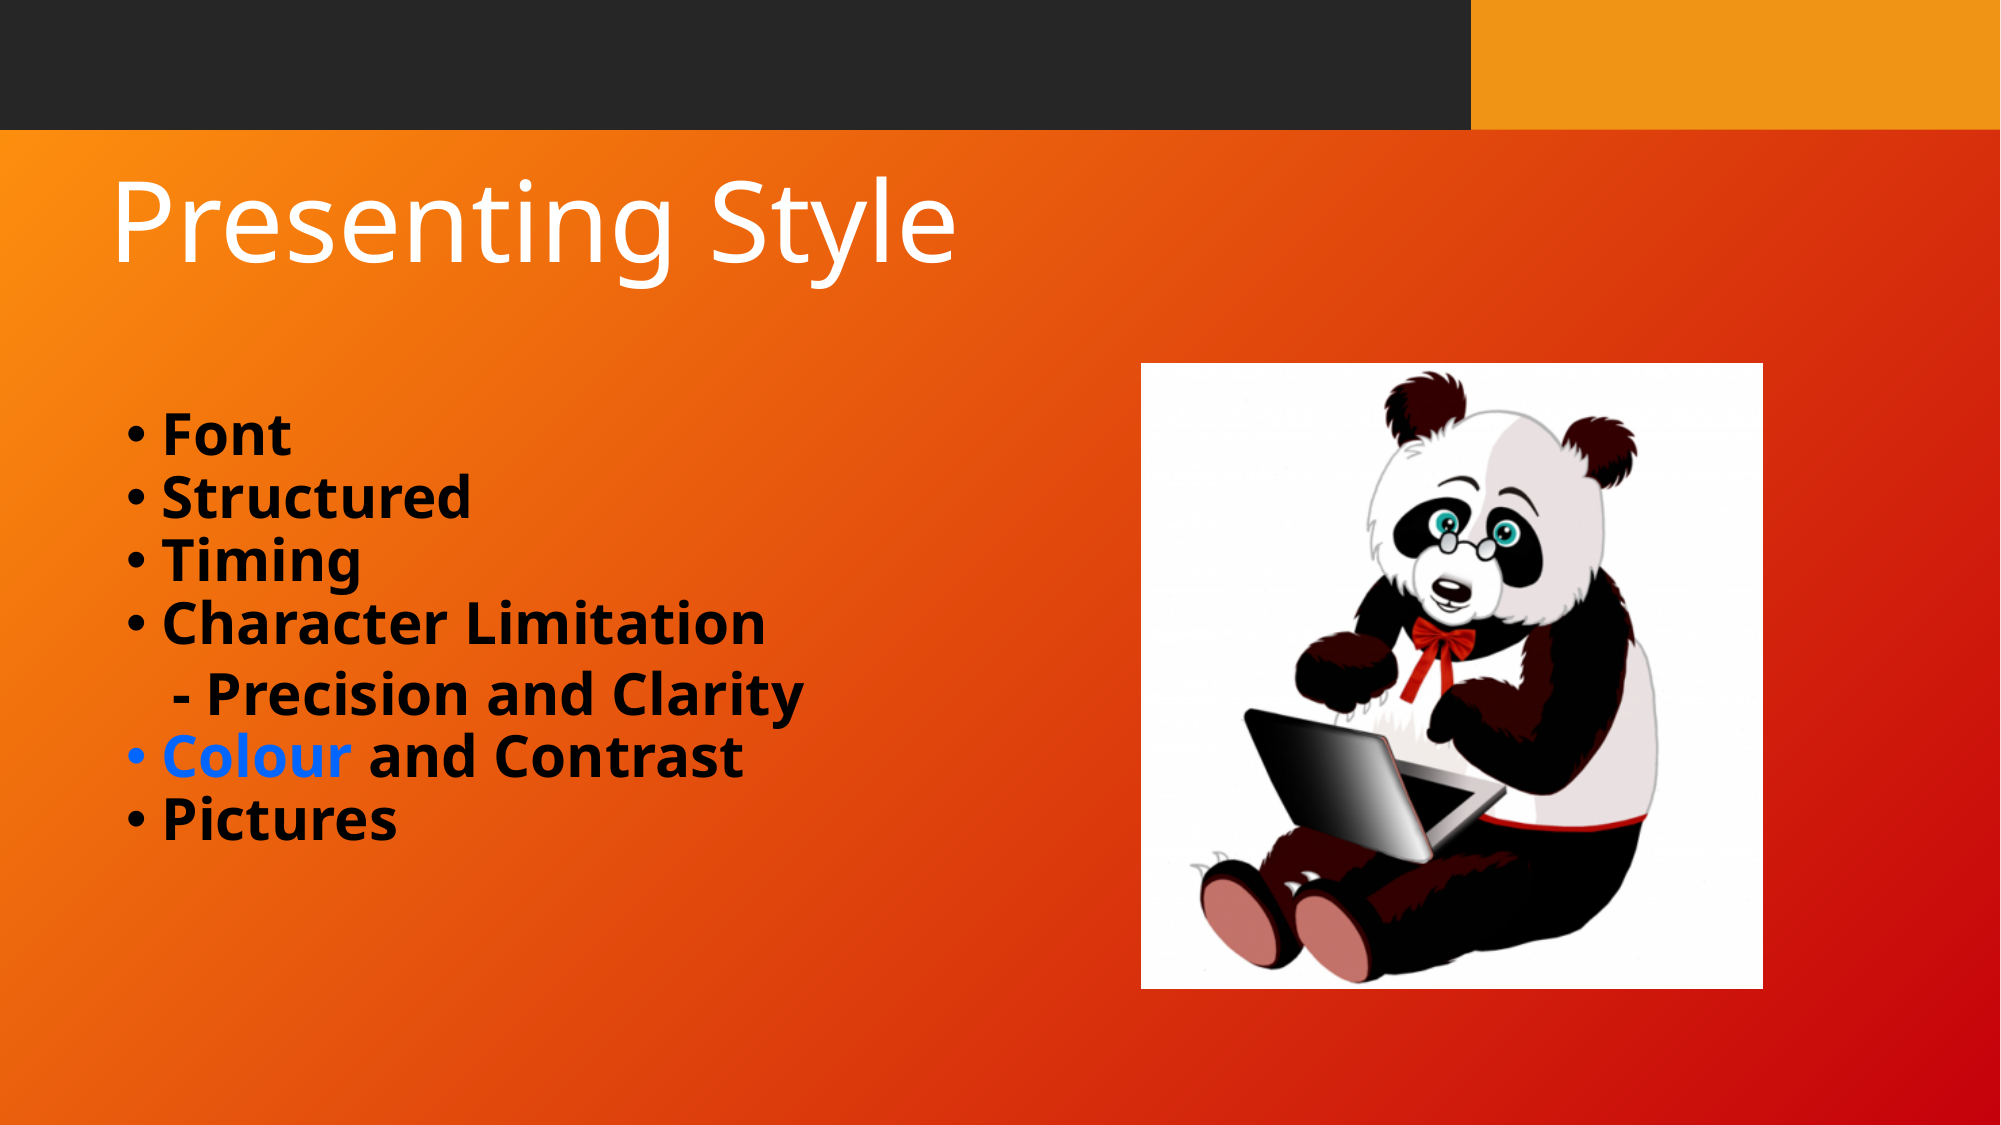

Presenting Style
Font
Structured
Timing
Character Limitation
 - Precision and Clarity
Colour and Contrast
Pictures